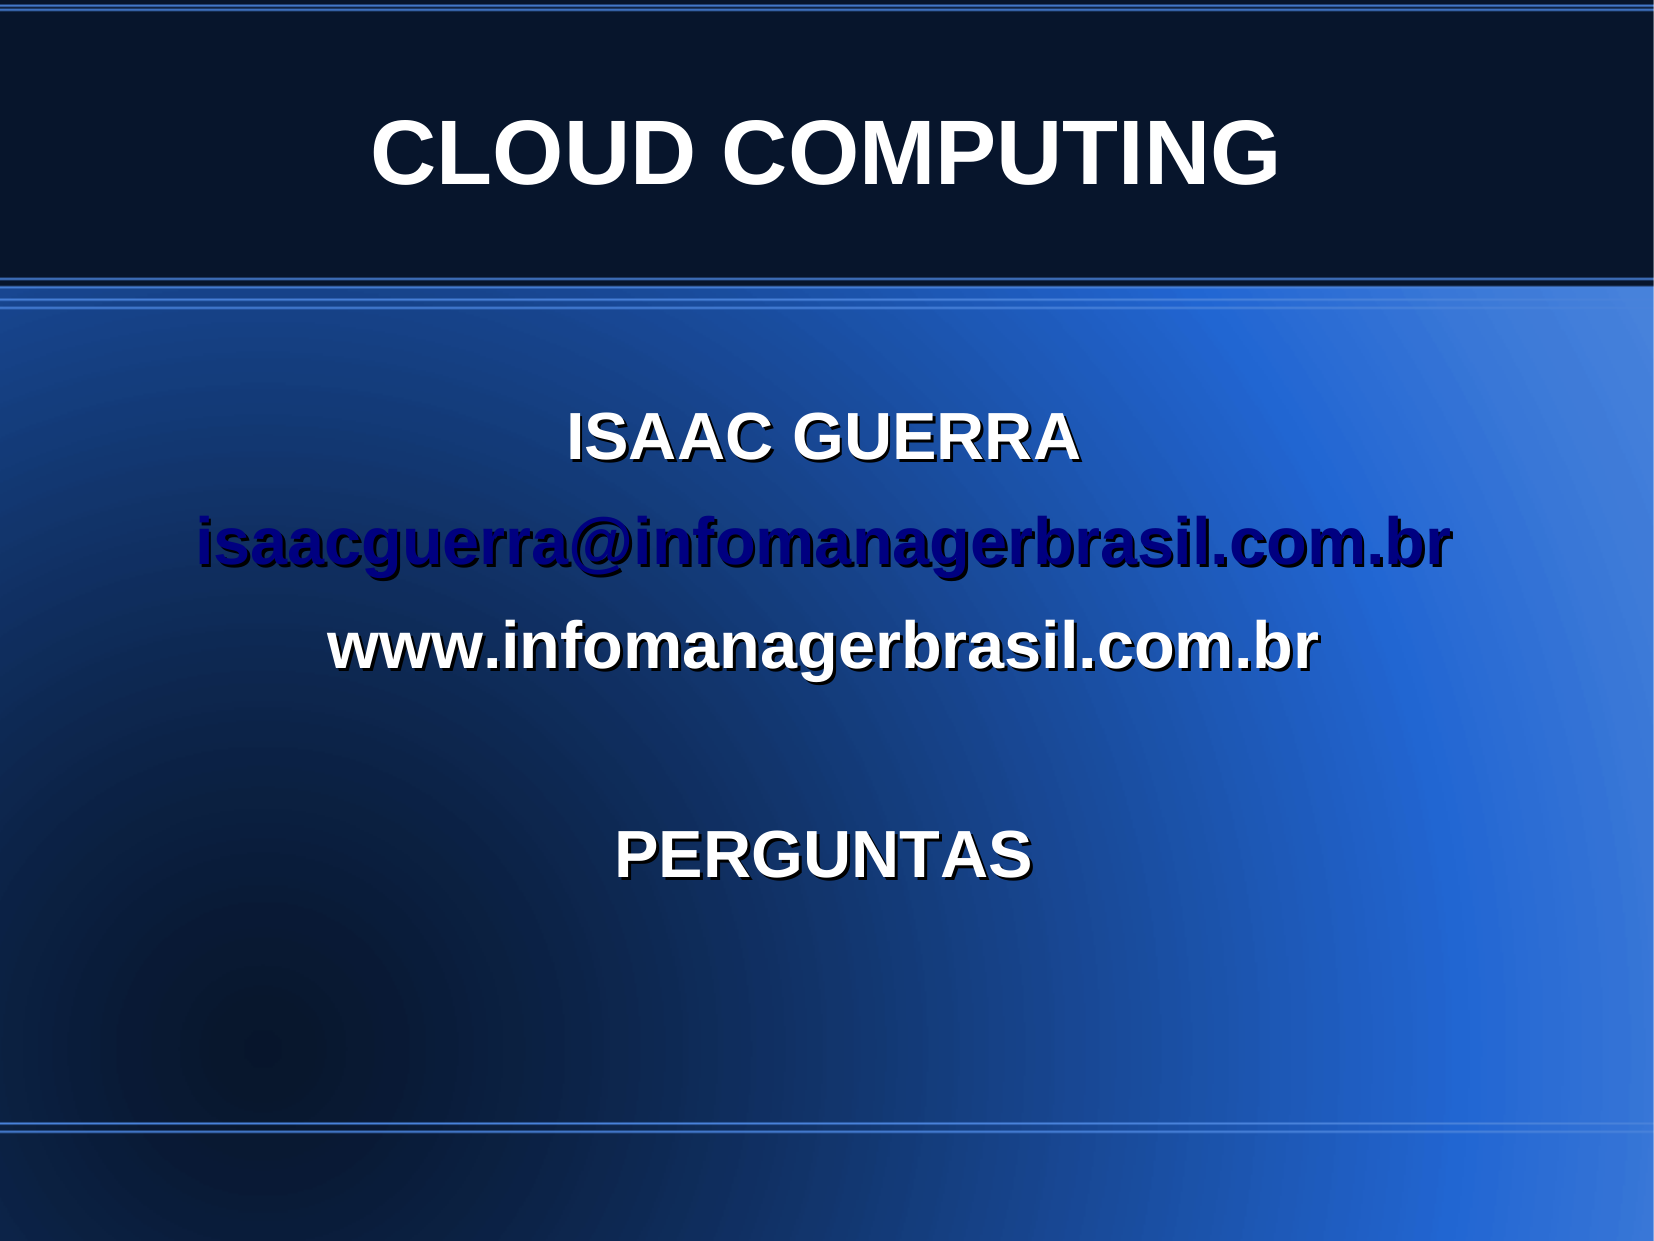

# CLOUD COMPUTING
ISAAC GUERRA
isaacguerra@infomanagerbrasil.com.br
www.infomanagerbrasil.com.br
PERGUNTAS